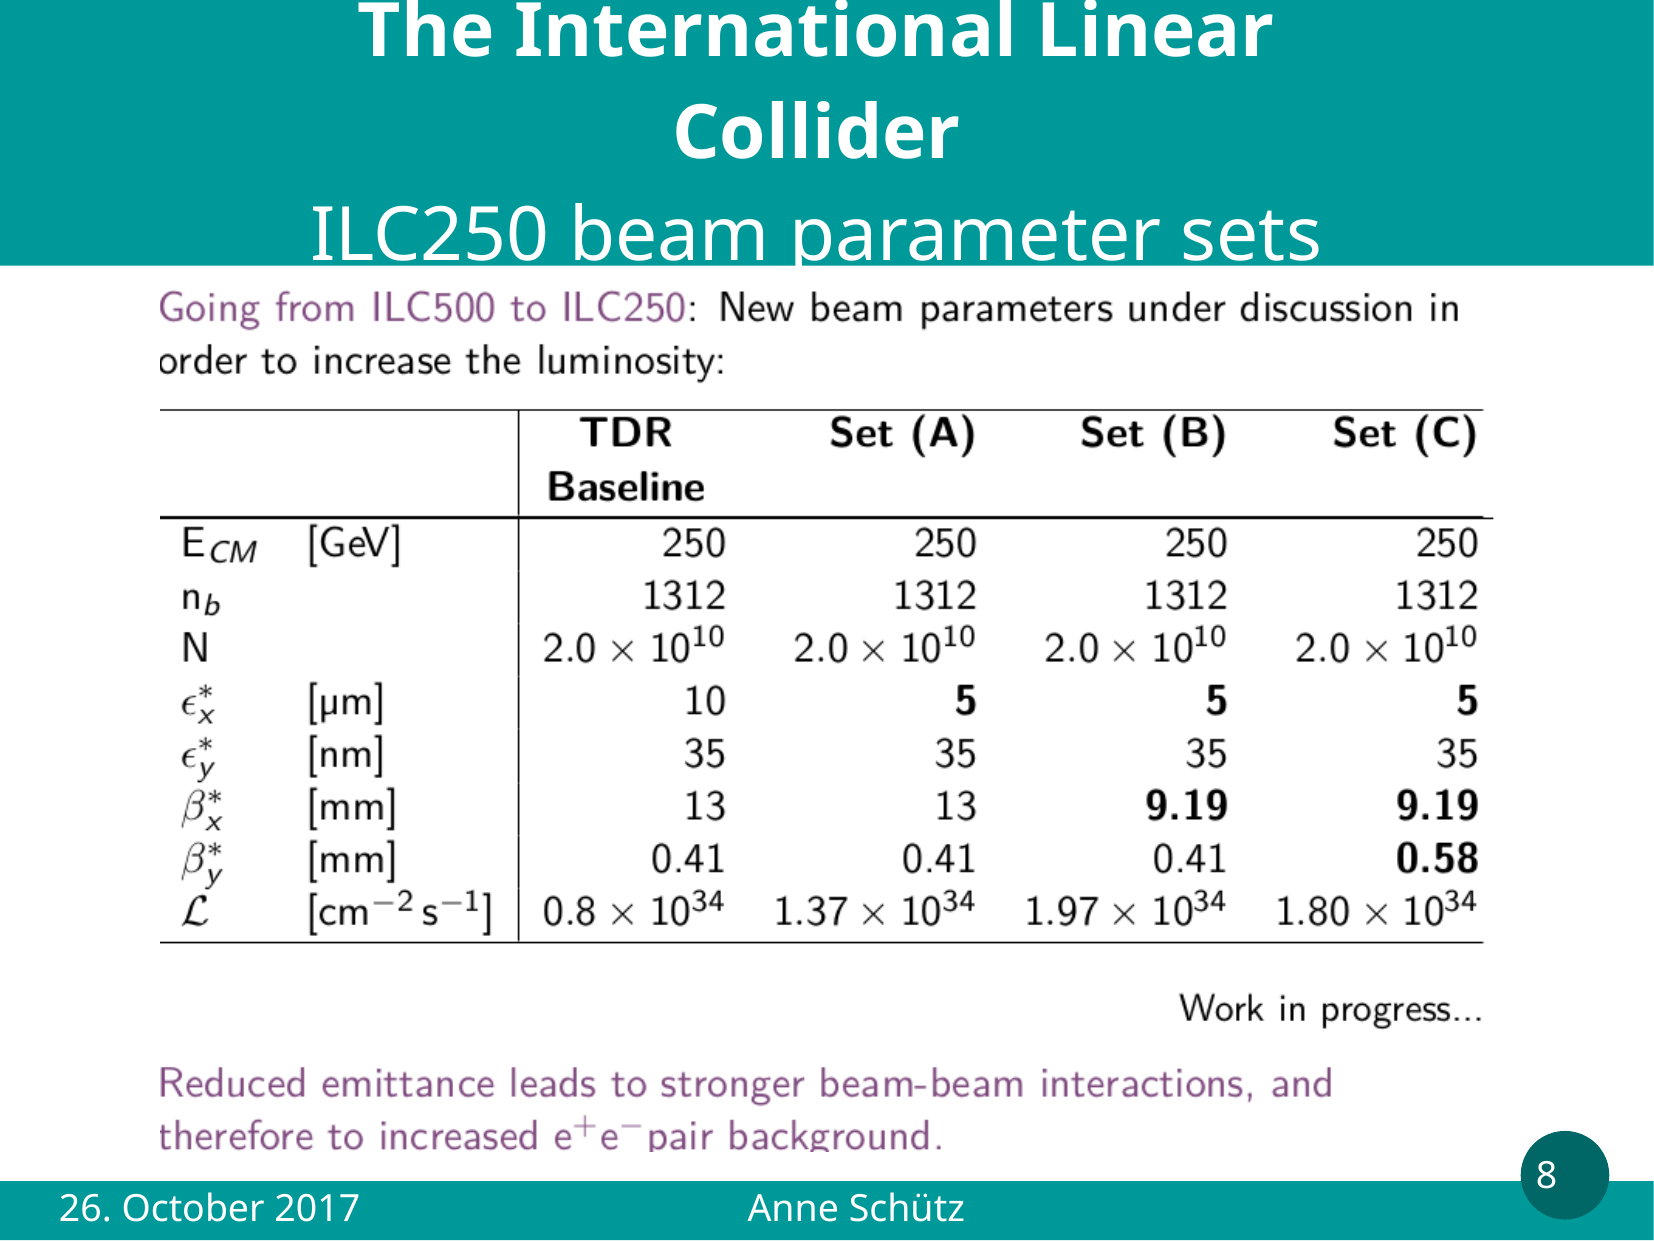

# The International Linear Collider ILC250 beam parameter sets